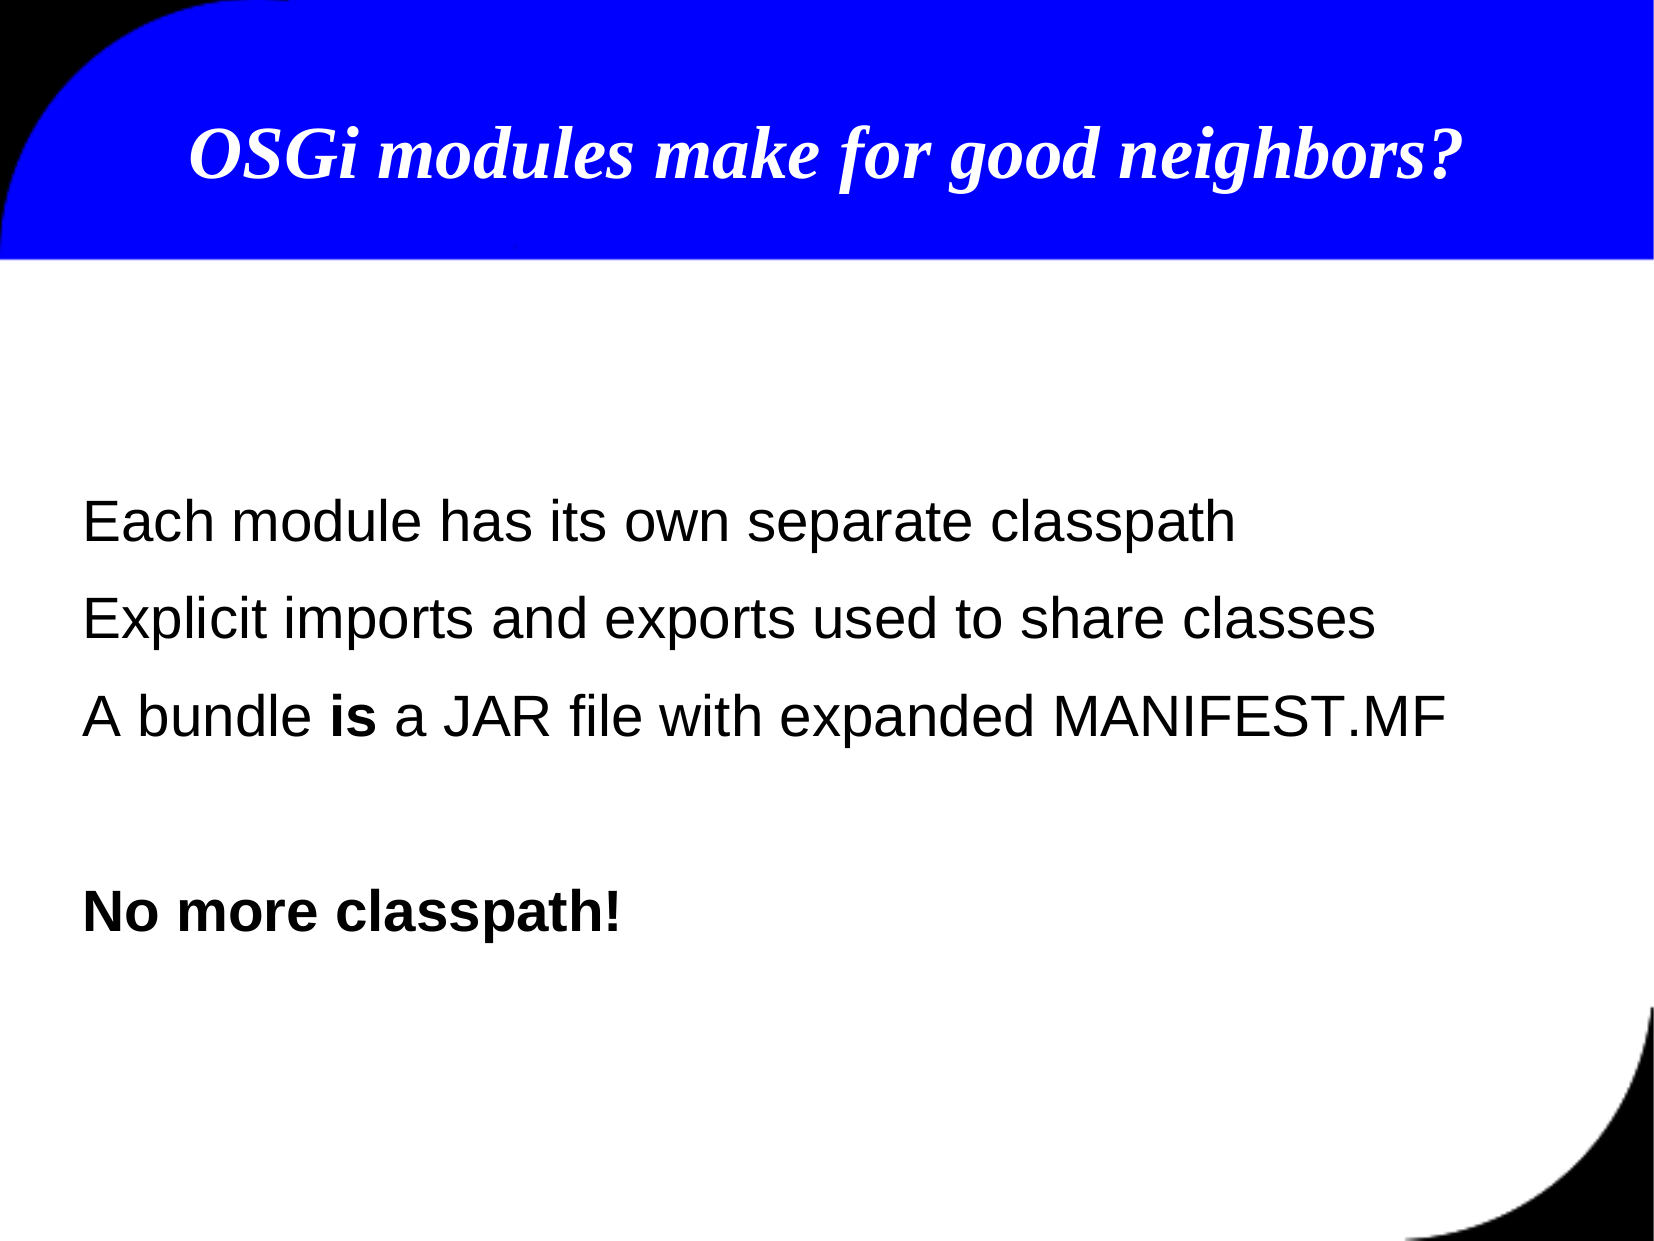

# OSGi modules make for good neighbors?
Each module has its own separate classpath
Explicit imports and exports used to share classes
A bundle is a JAR file with expanded MANIFEST.MF
No more classpath!